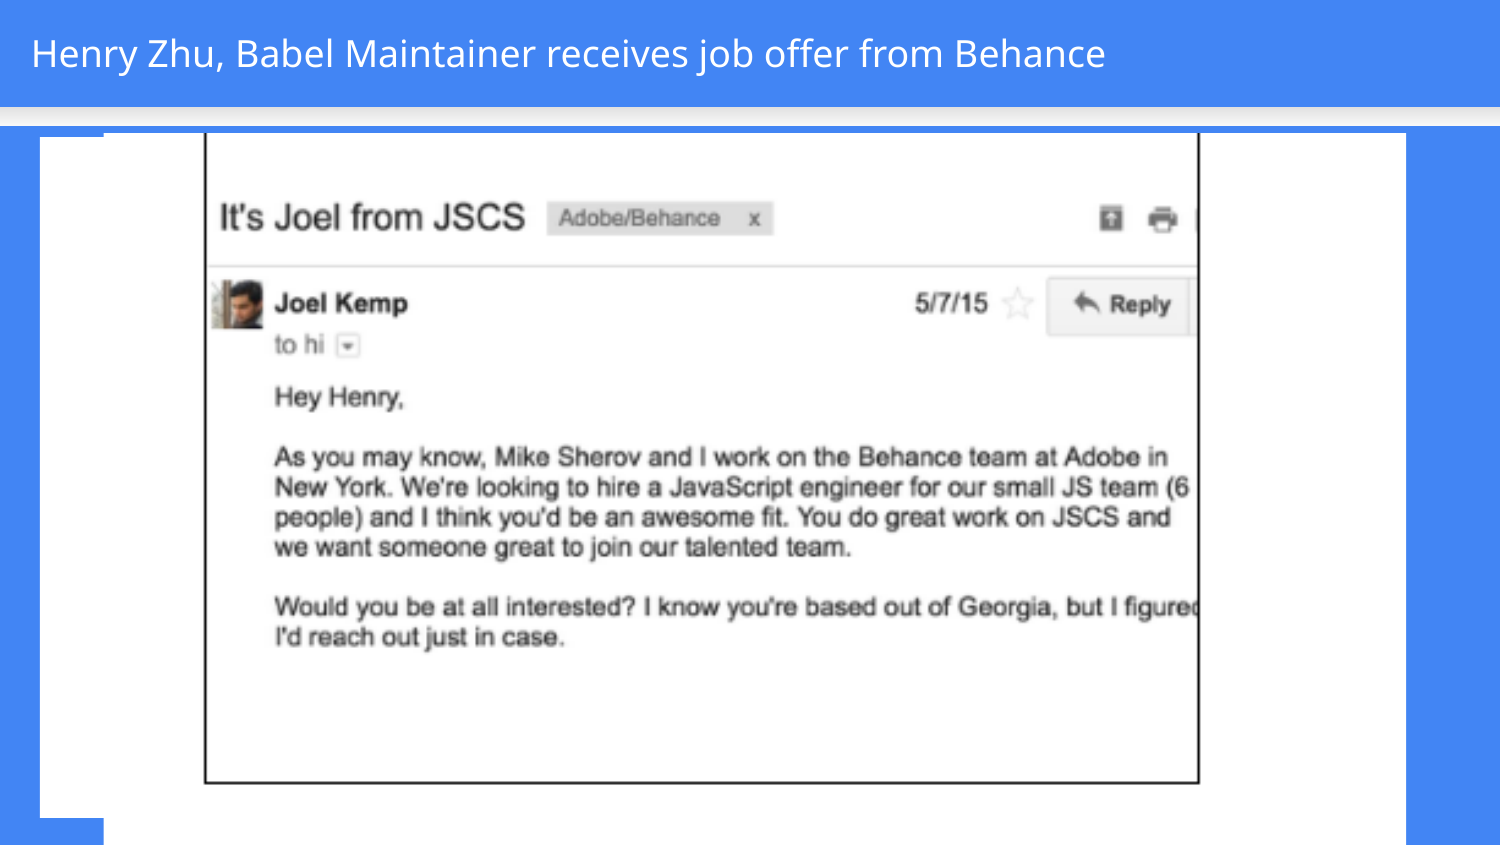

Henry Zhu, Babel Maintainer receives job offer from Behance